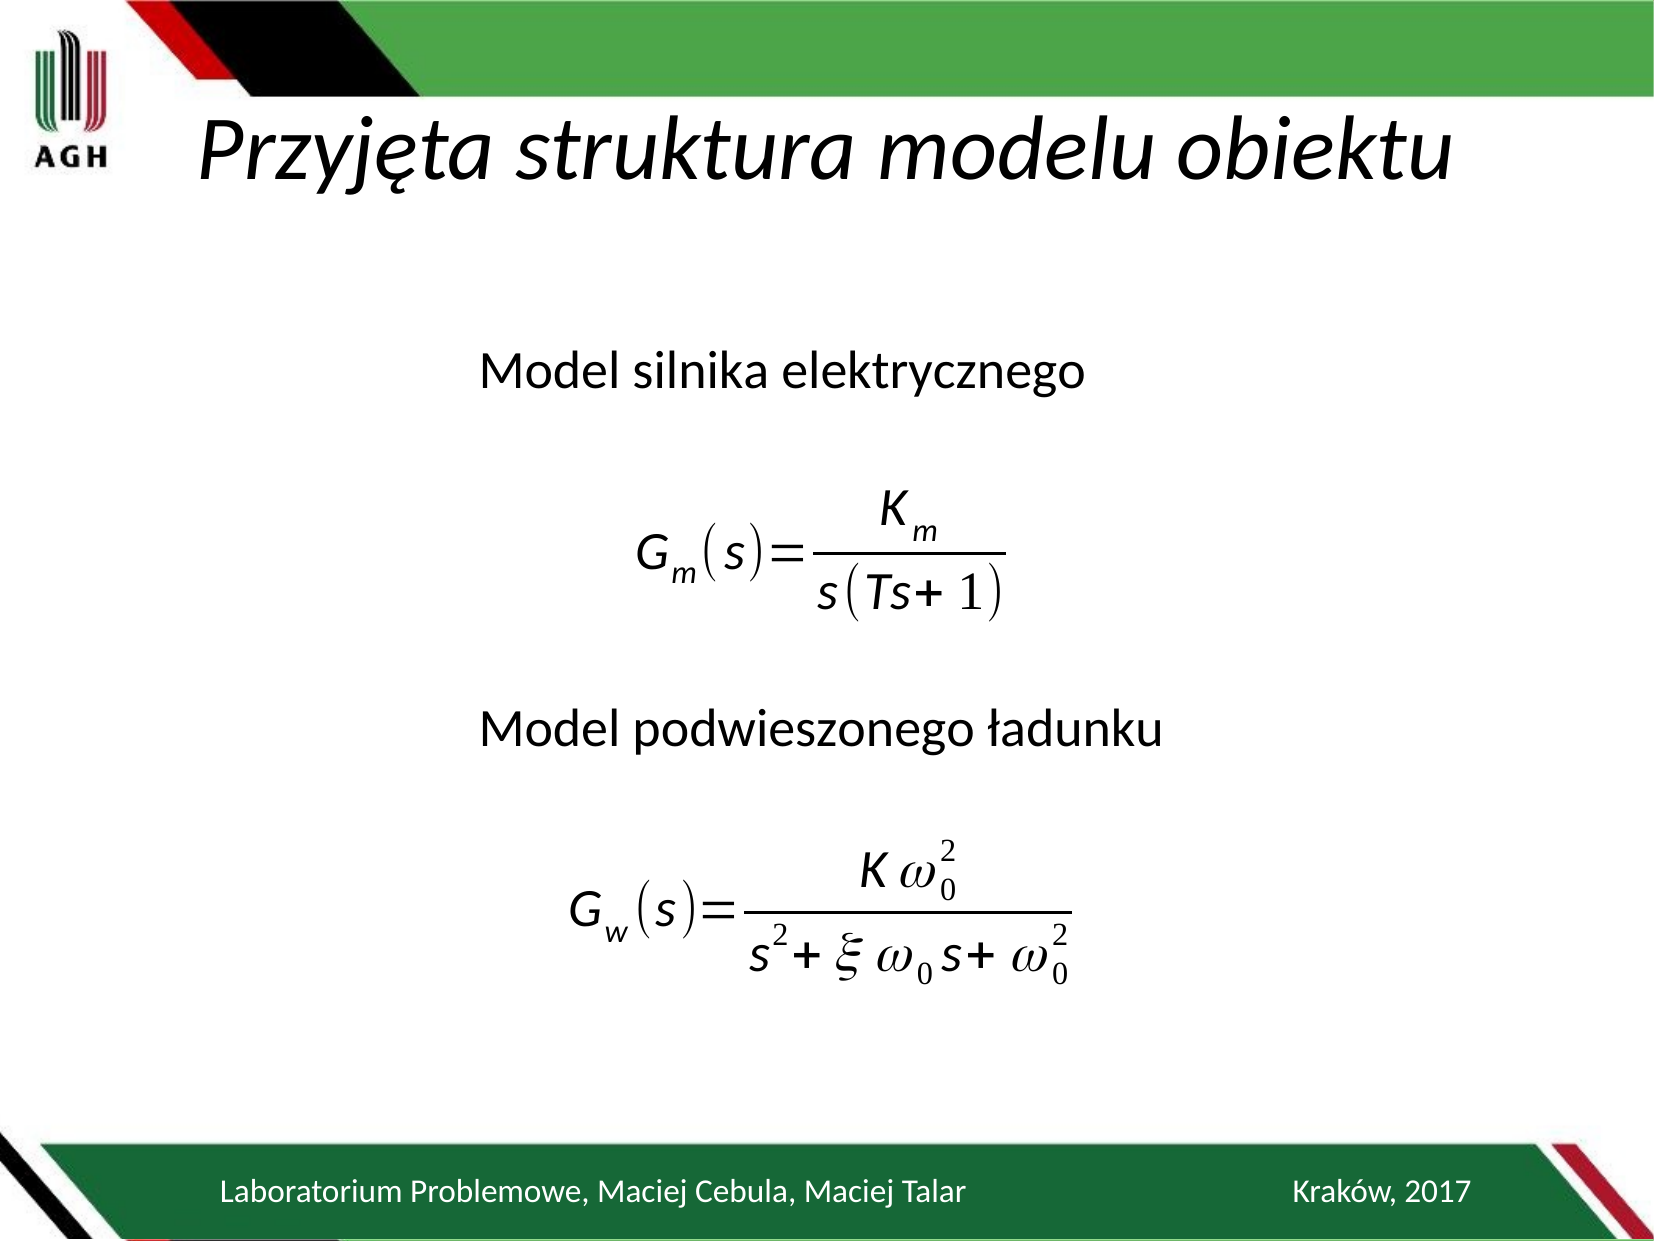

# Przyjęta struktura modelu obiektu
Laboratorium Problemowe, Maciej Cebula, Maciej Talar
Kraków, 2017